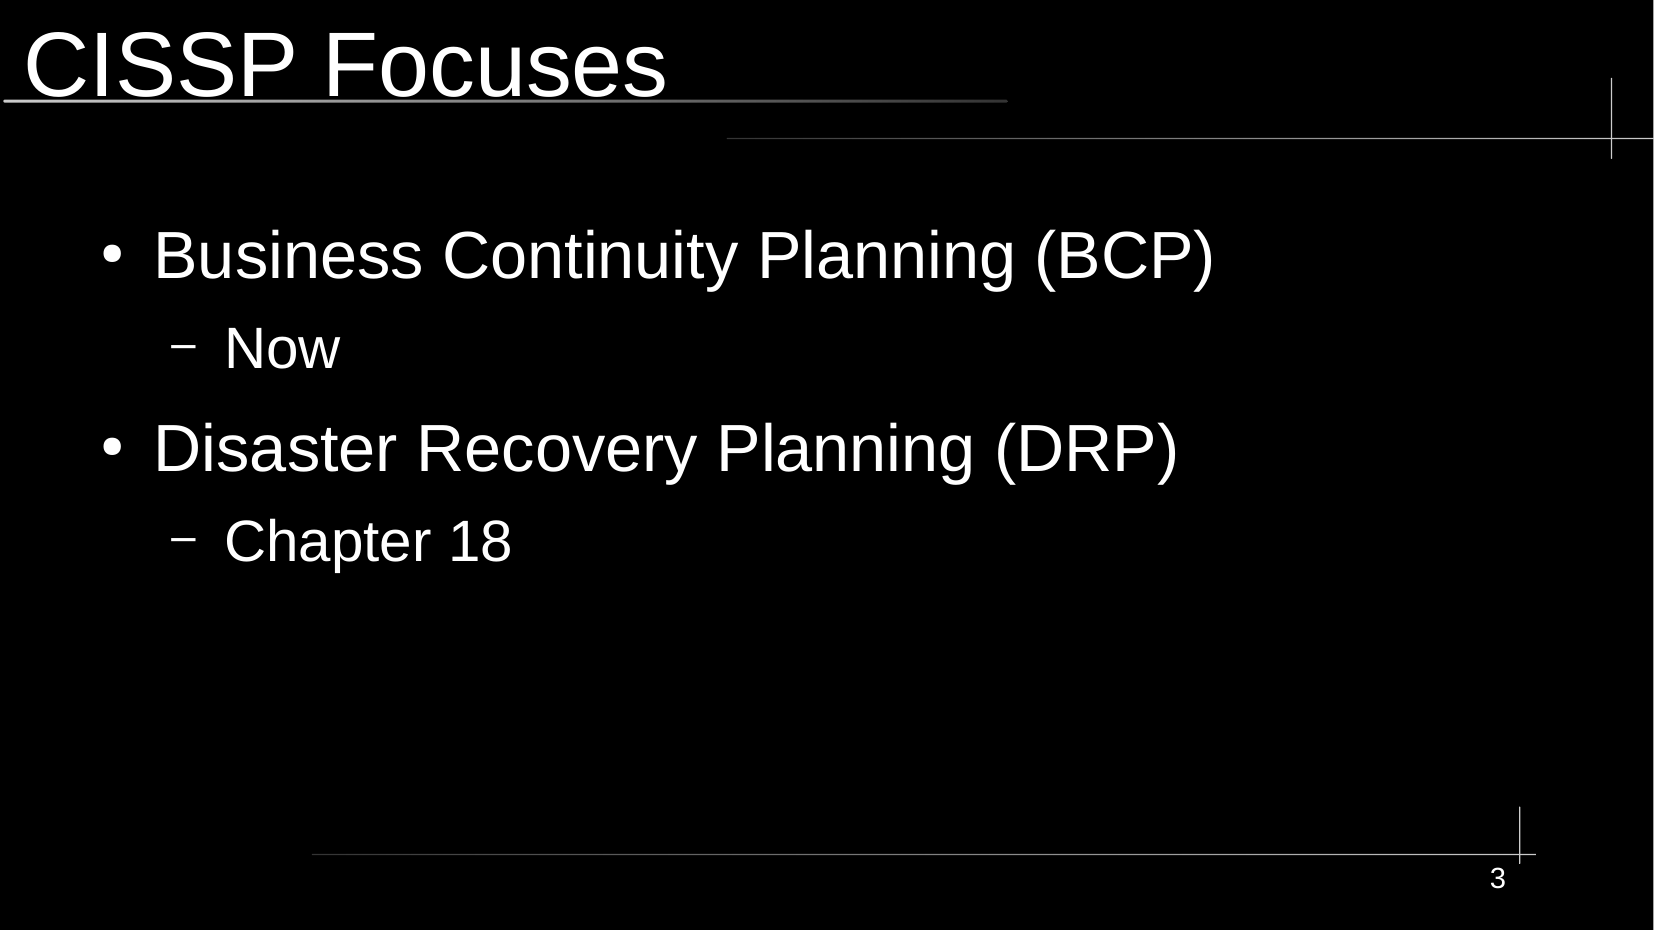

# CISSP Focuses
Business Continuity Planning (BCP)
Now
Disaster Recovery Planning (DRP)
Chapter 18
3